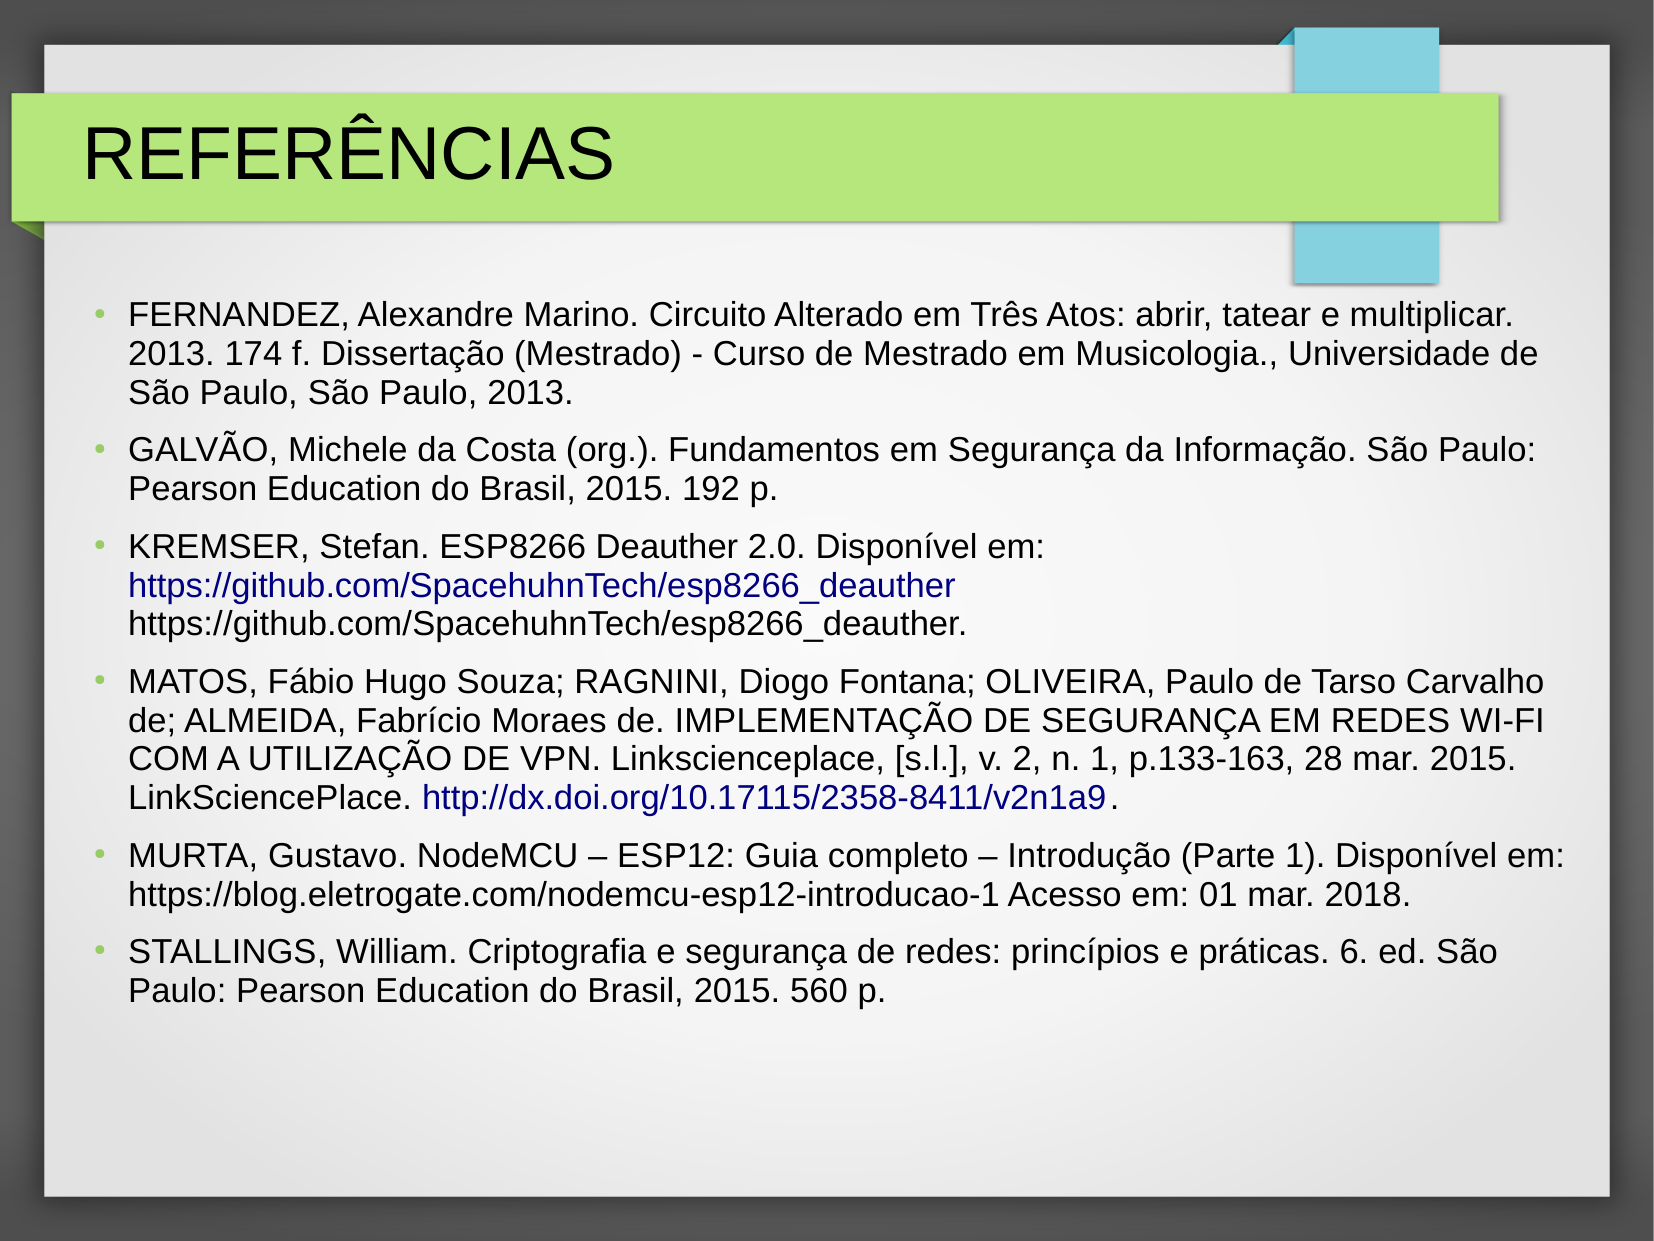

# REFERÊNCIAS
FERNANDEZ, Alexandre Marino. Circuito Alterado em Três Atos: abrir, tatear e multiplicar. 2013. 174 f. Dissertação (Mestrado) - Curso de Mestrado em Musicologia., Universidade de São Paulo, São Paulo, 2013.
GALVÃO, Michele da Costa (org.). Fundamentos em Segurança da Informação. São Paulo: Pearson Education do Brasil, 2015. 192 p.
KREMSER, Stefan. ESP8266 Deauther 2.0. Disponível em:https://github.com/SpacehuhnTech/esp8266_deautherhttps://github.com/SpacehuhnTech/esp8266_deauther.
MATOS, Fábio Hugo Souza; RAGNINI, Diogo Fontana; OLIVEIRA, Paulo de Tarso Carvalho de; ALMEIDA, Fabrício Moraes de. IMPLEMENTAÇÃO DE SEGURANÇA EM REDES WI-FI COM A UTILIZAÇÃO DE VPN. Linkscienceplace, [s.l.], v. 2, n. 1, p.133-163, 28 mar. 2015. LinkSciencePlace. http://dx.doi.org/10.17115/2358-8411/v2n1a9.
MURTA, Gustavo. NodeMCU – ESP12: Guia completo – Introdução (Parte 1). Disponível em: https://blog.eletrogate.com/nodemcu-esp12-introducao-1 Acesso em: 01 mar. 2018.
STALLINGS, William. Criptografia e segurança de redes: princípios e práticas. 6. ed. São Paulo: Pearson Education do Brasil, 2015. 560 p.